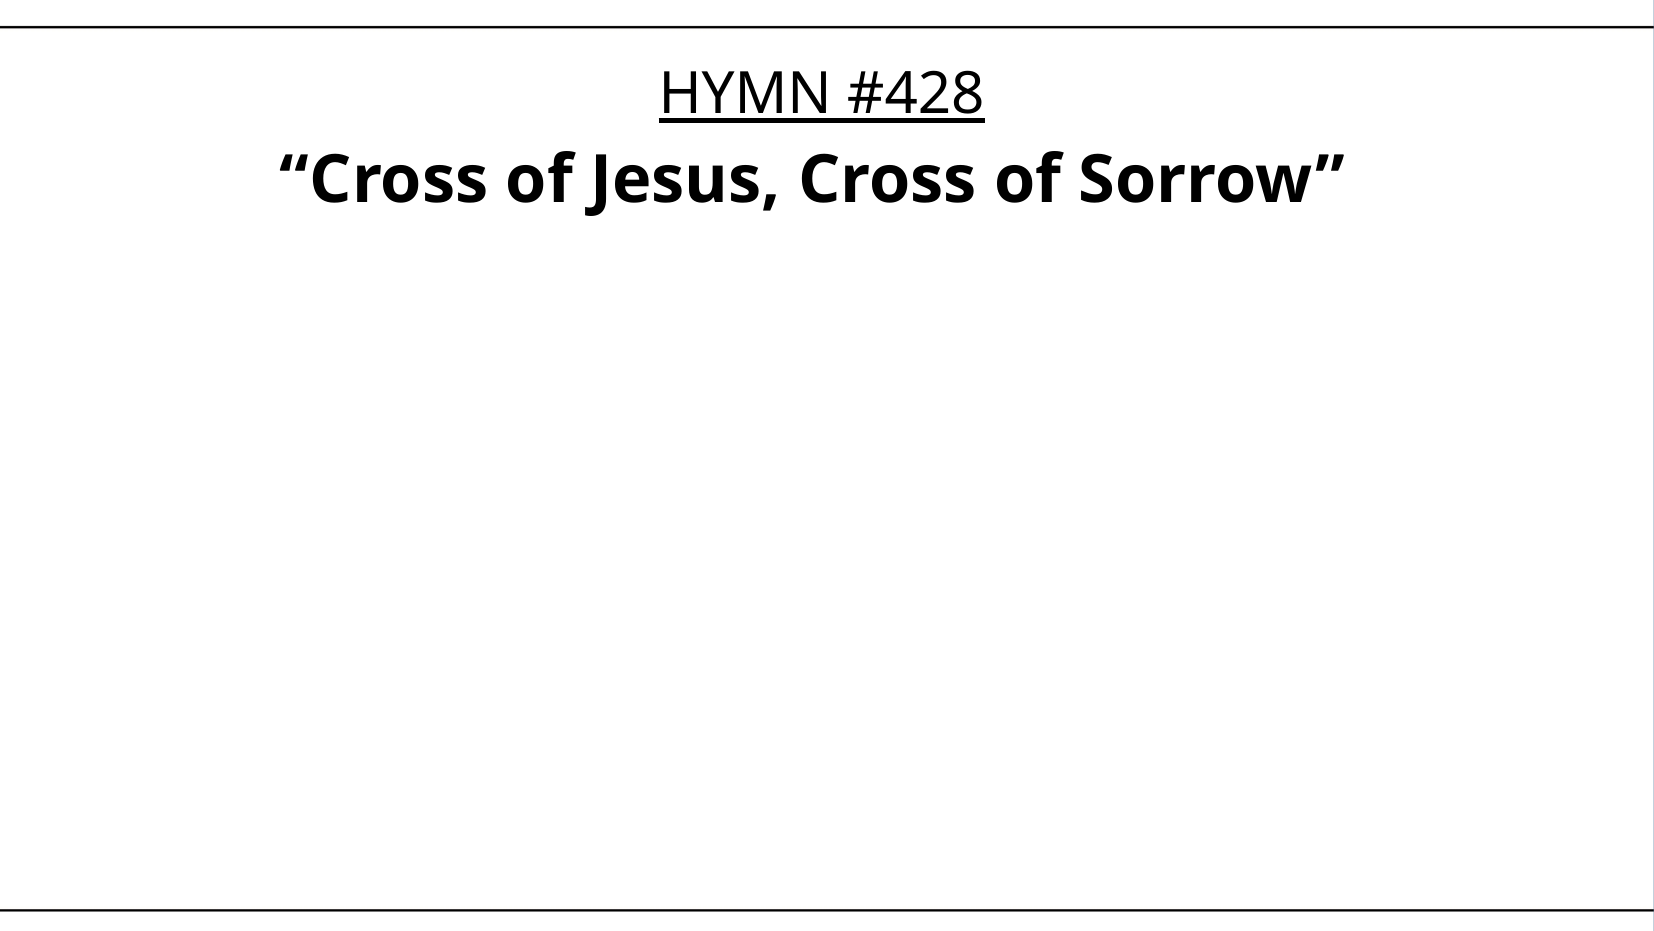

HYMN #428
“Cross of Jesus, Cross of Sorrow”